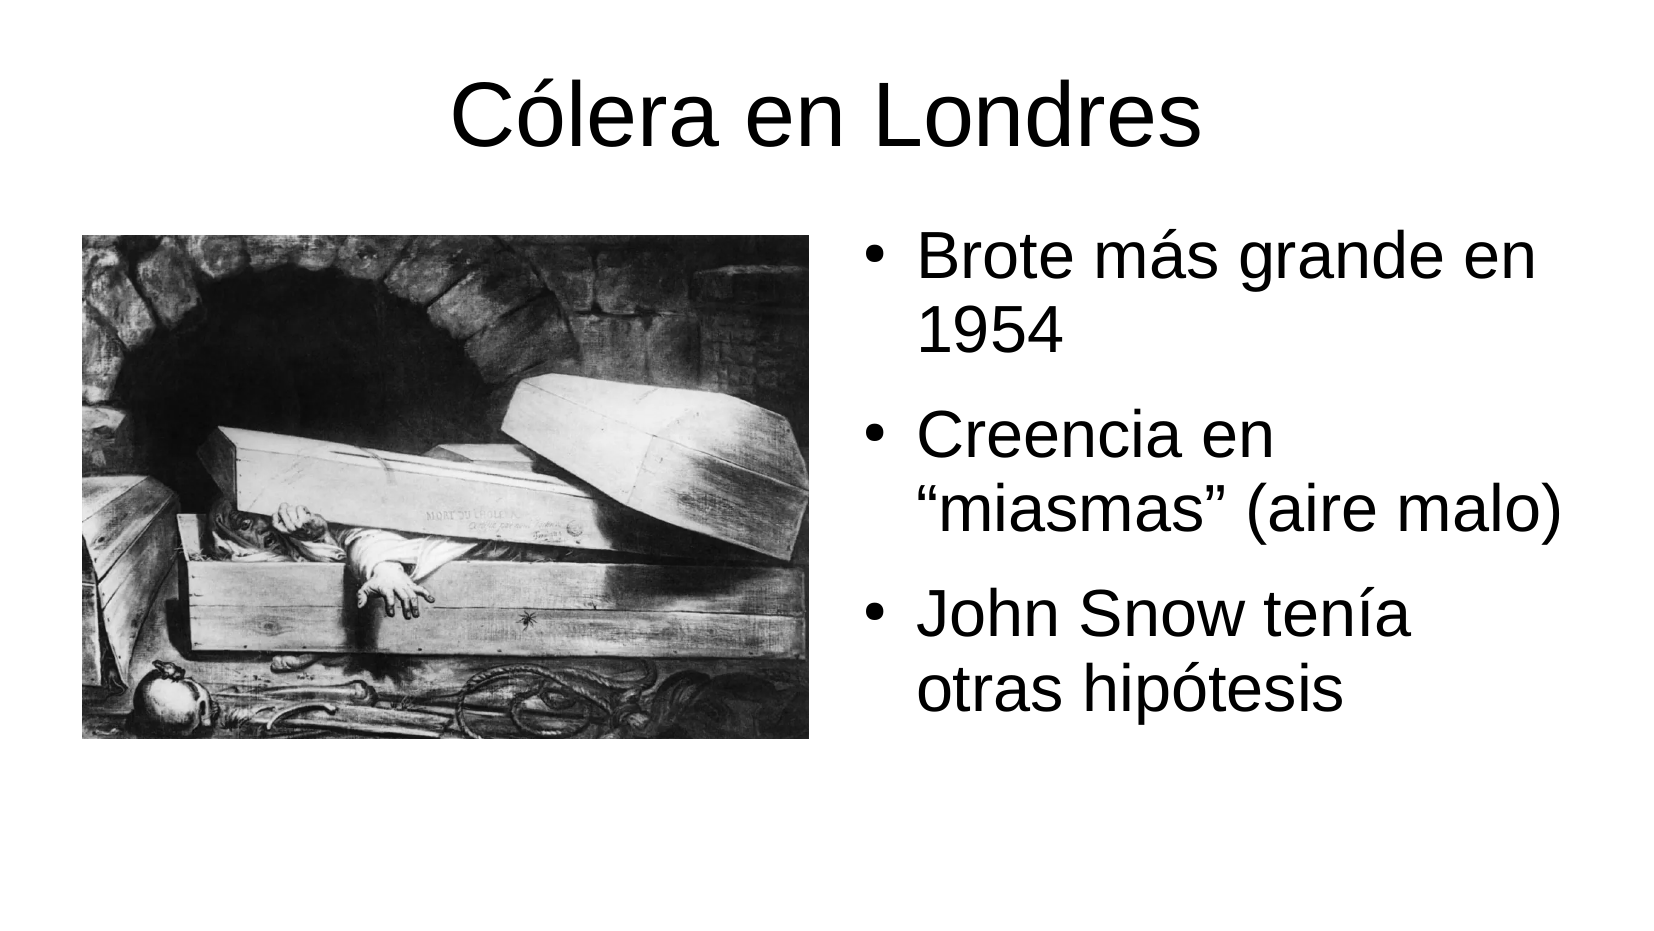

# Cólera en Londres
Brote más grande en 1954
Creencia en “miasmas” (aire malo)
John Snow tenía otras hipótesis